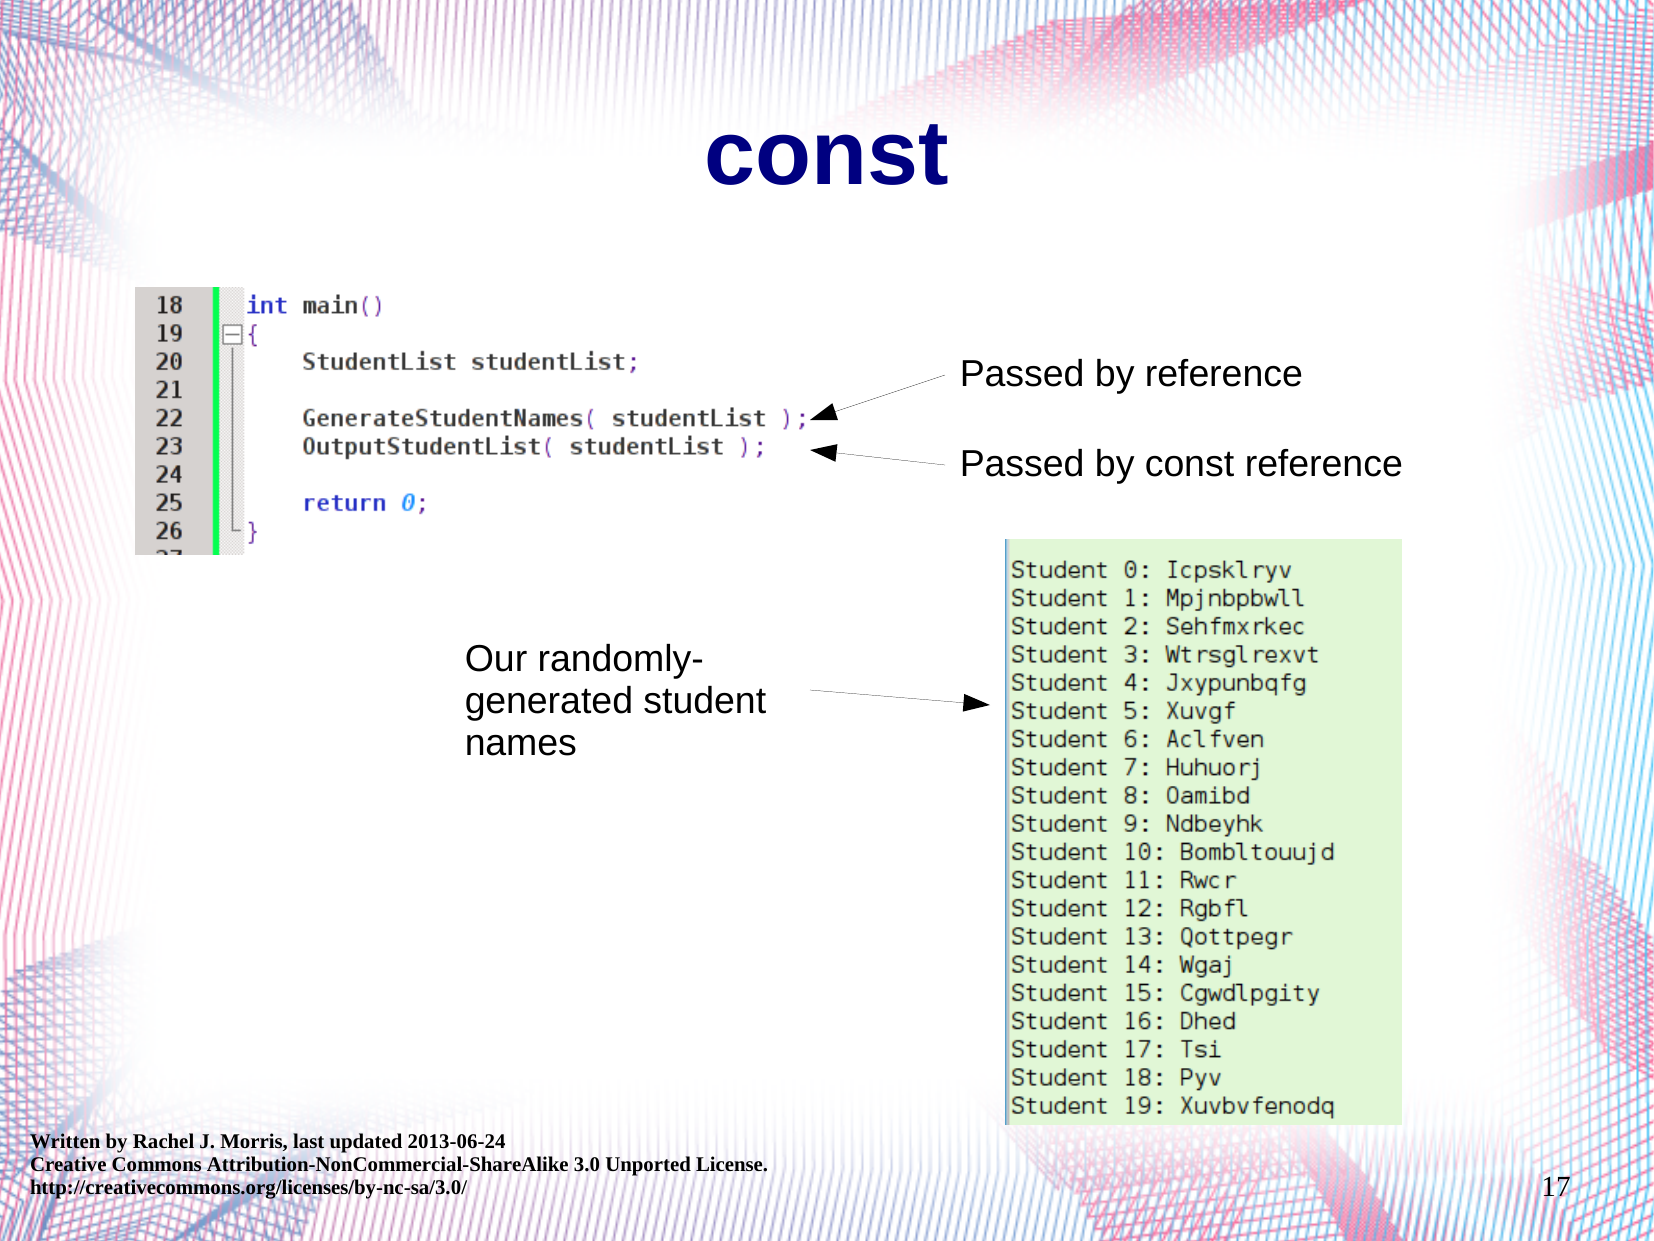

# const
Passed by reference
Passed by const reference
Our randomly-generated student names
17